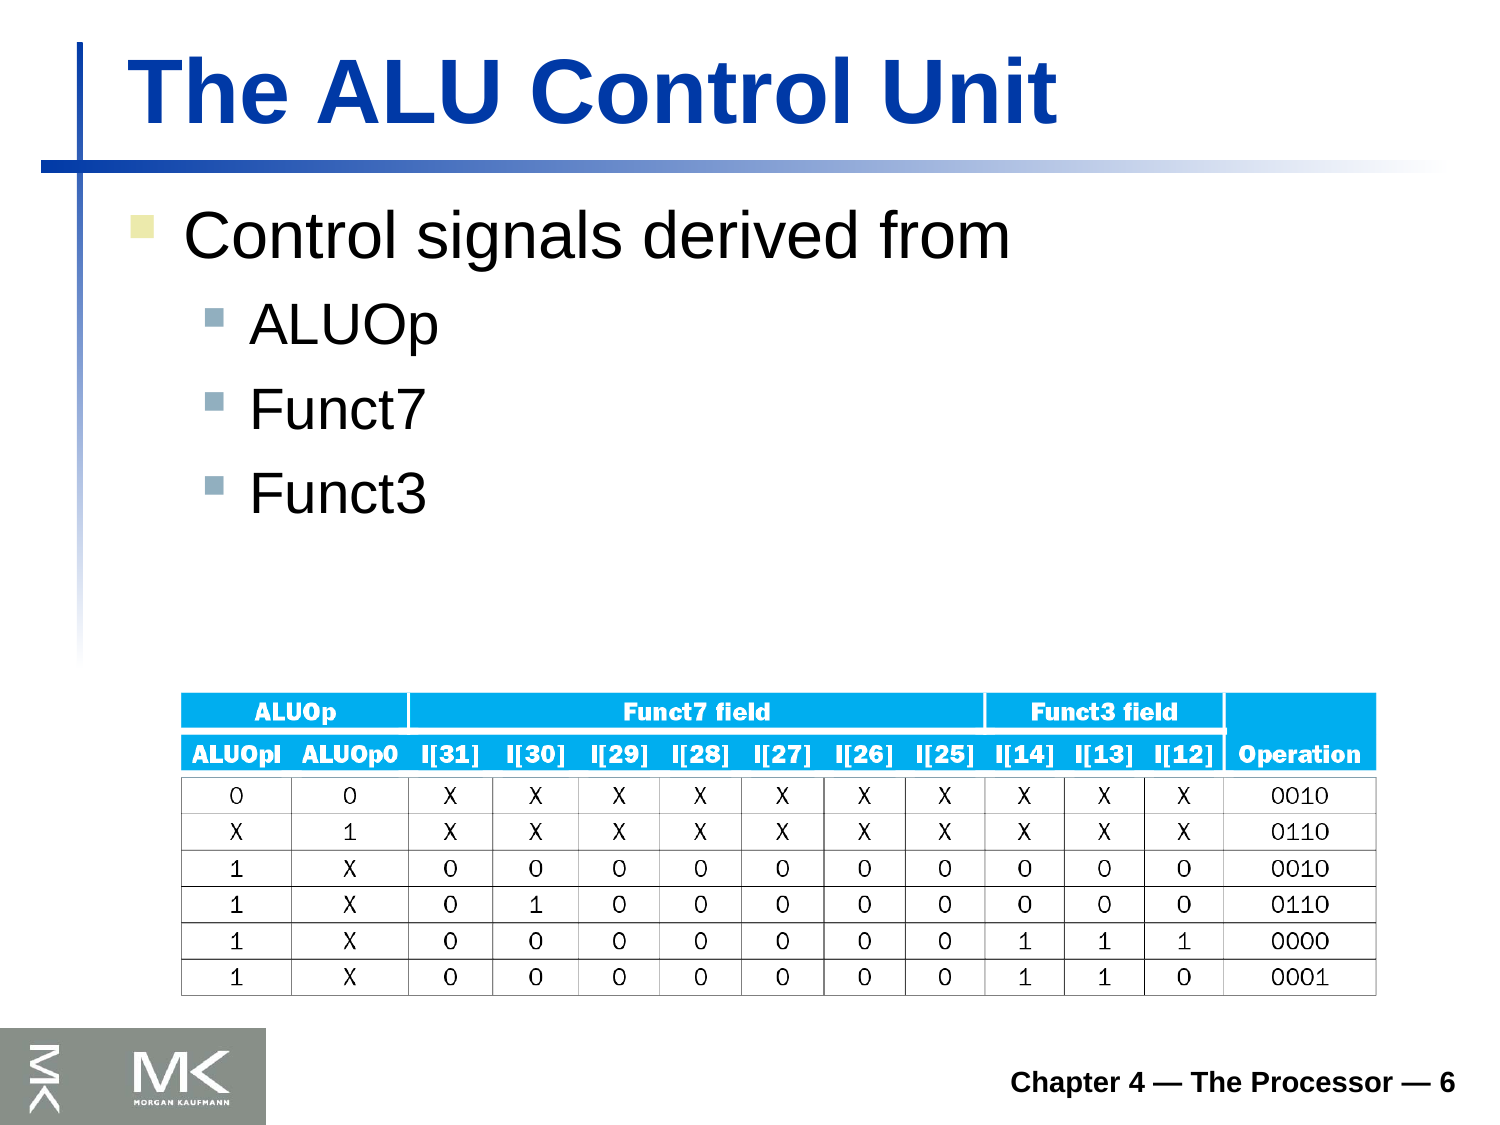

# The ALU Control Unit
Control signals derived from
ALUOp
Funct7
Funct3
Chapter 4 — The Processor —